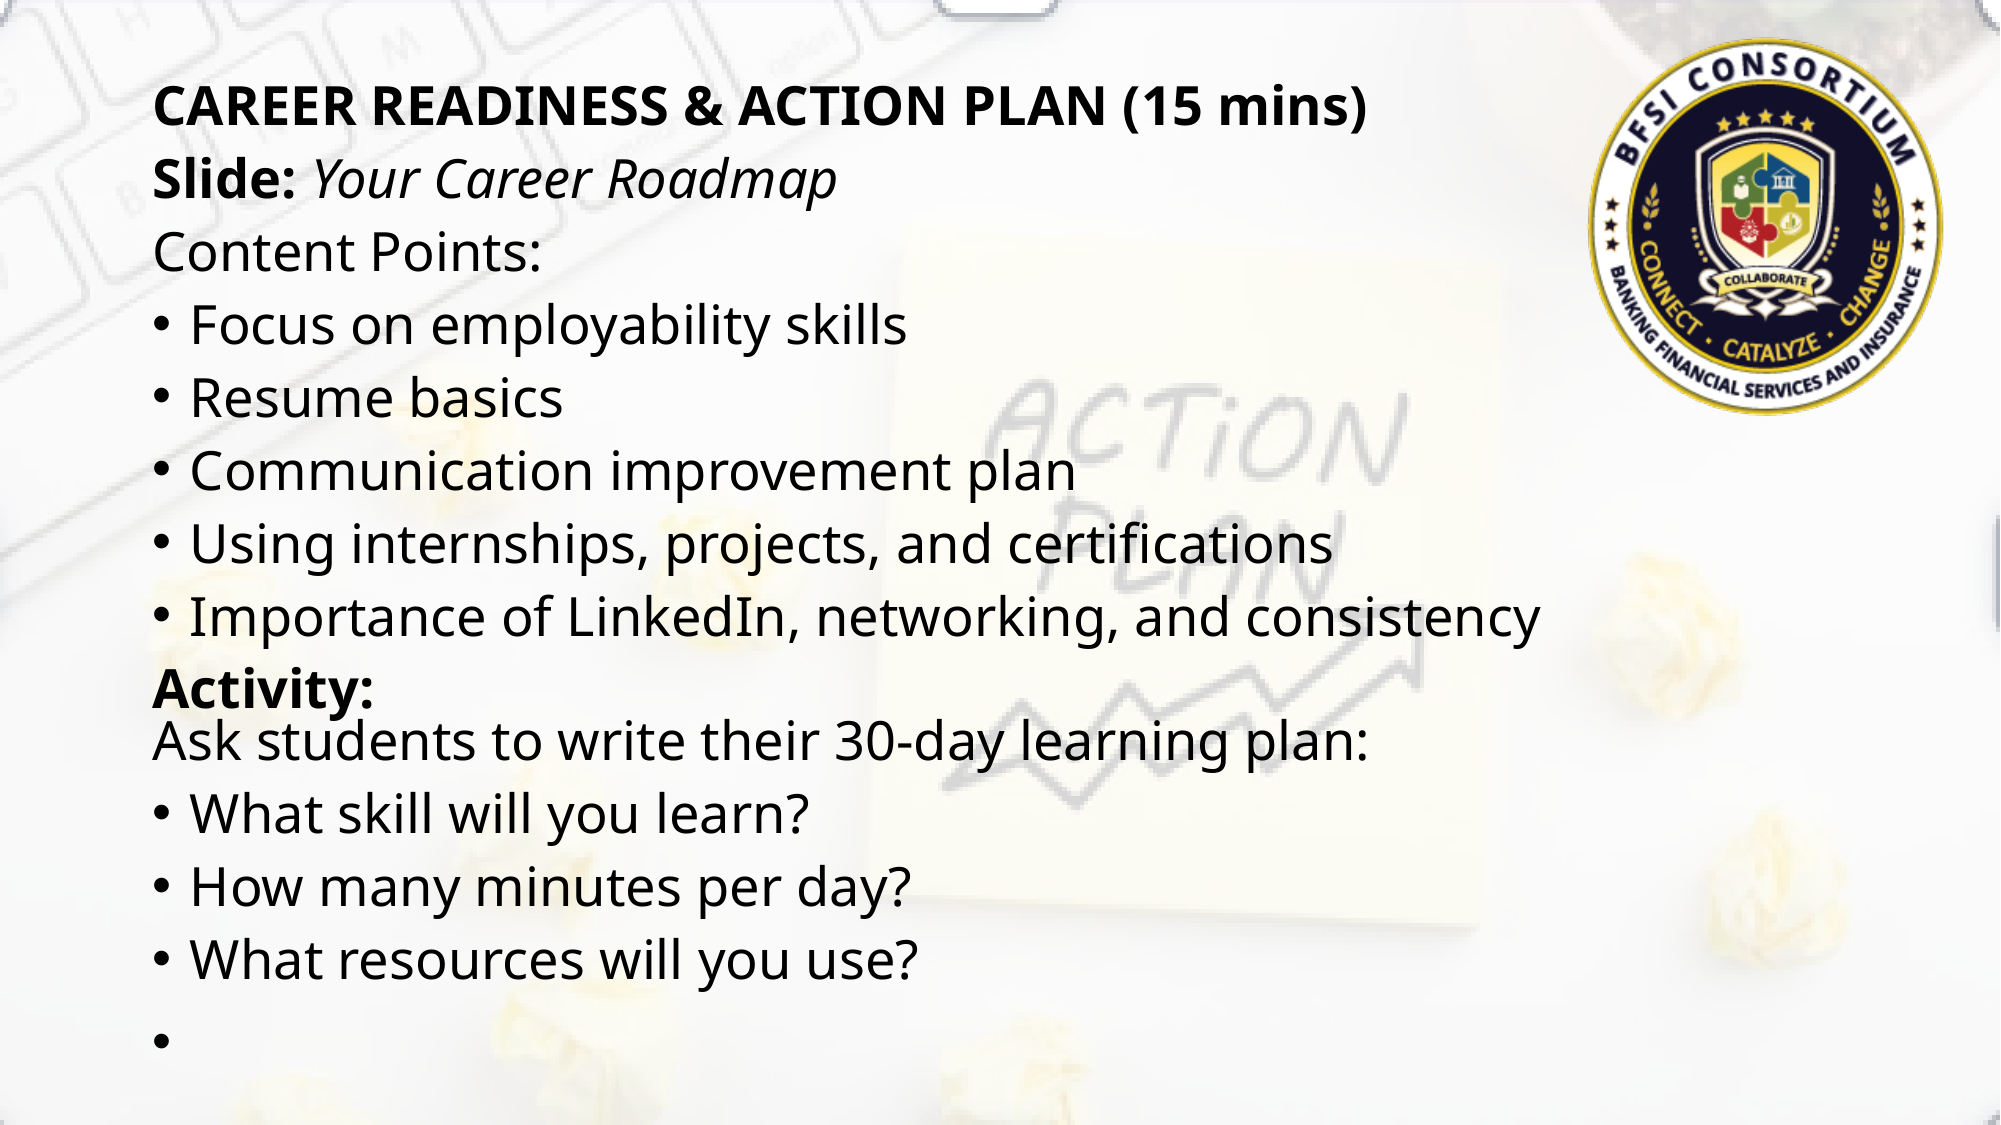

# CAREER READINESS & ACTION PLAN (15 mins)
Slide: Your Career Roadmap
Content Points:
Focus on employability skills
Resume basics
Communication improvement plan
Using internships, projects, and certifications
Importance of LinkedIn, networking, and consistency
Activity:
Ask students to write their 30-day learning plan:
What skill will you learn?
How many minutes per day?
What resources will you use?